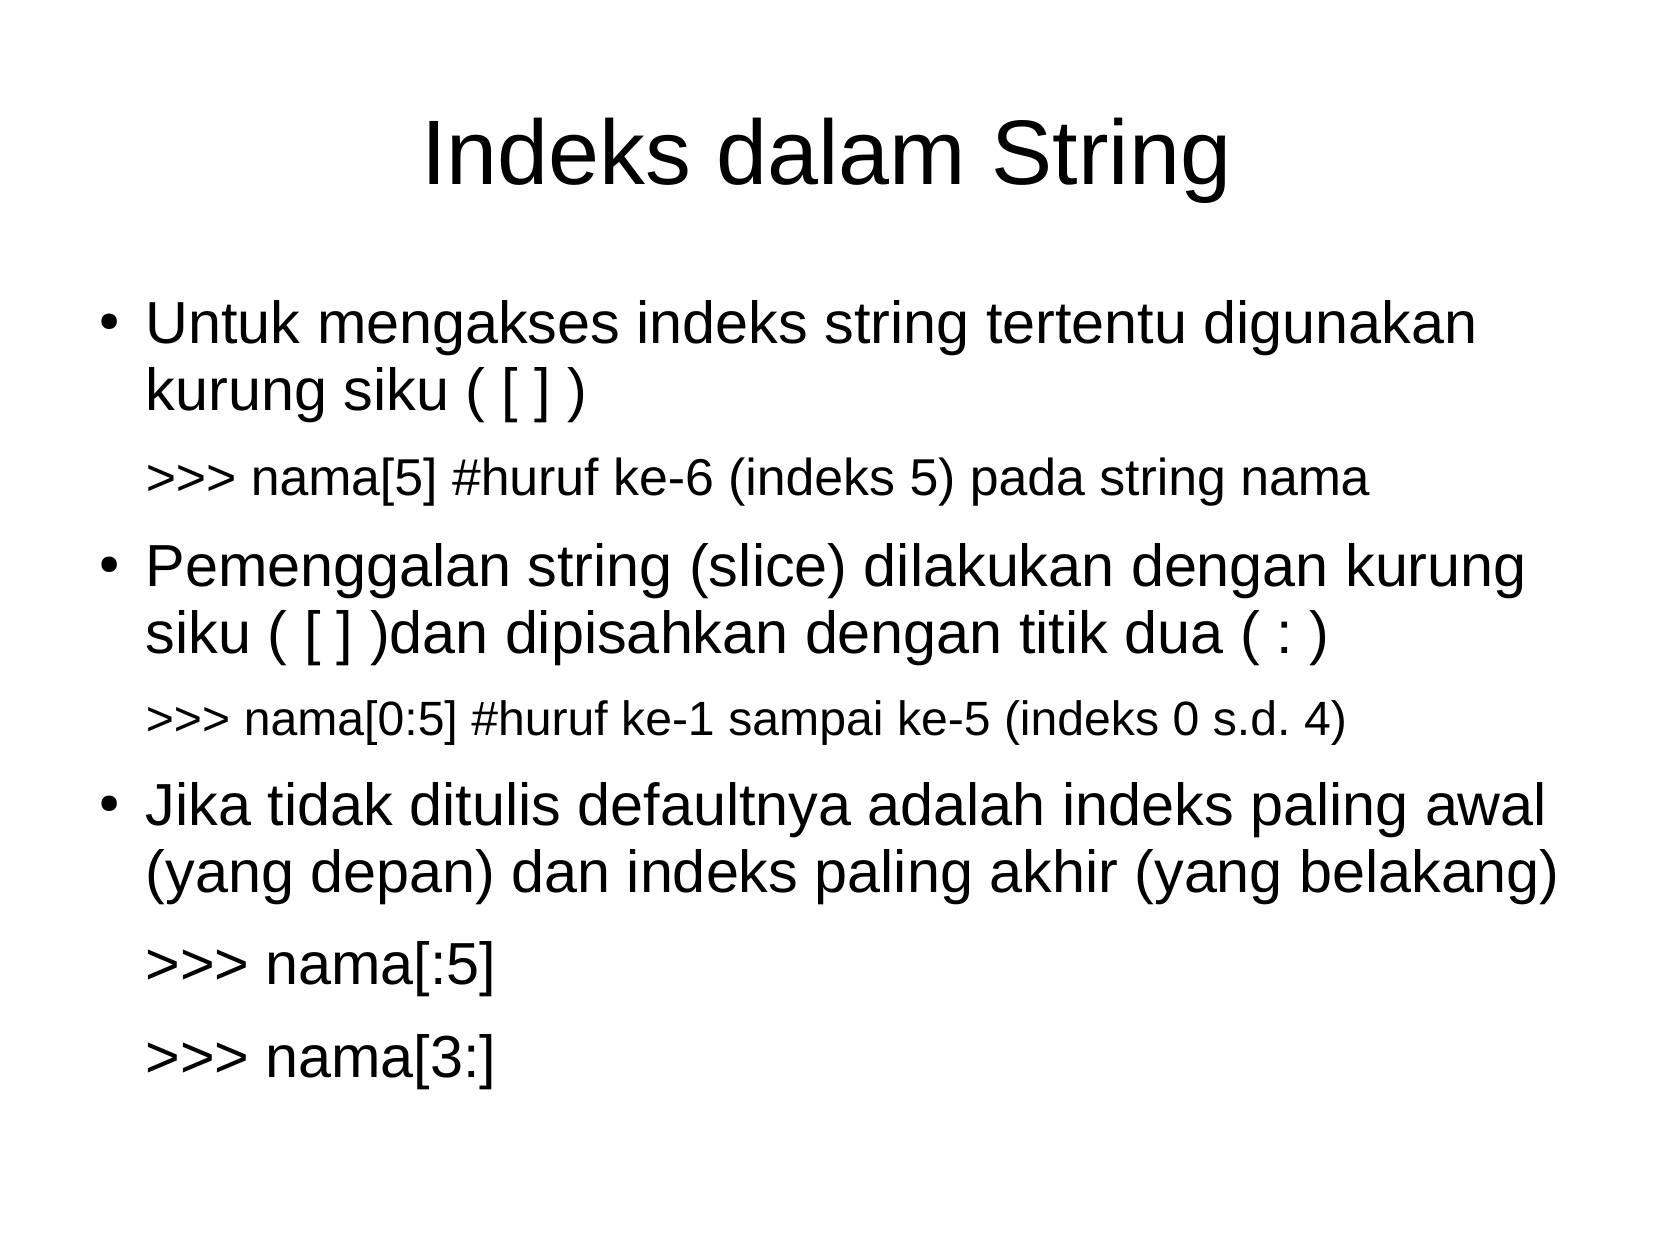

# Indeks dalam String
Untuk mengakses indeks string tertentu digunakan kurung siku ( [ ] )
>>> nama[5] #huruf ke-6 (indeks 5) pada string nama
Pemenggalan string (slice) dilakukan dengan kurung siku ( [ ] )dan dipisahkan dengan titik dua ( : )
>>> nama[0:5] #huruf ke-1 sampai ke-5 (indeks 0 s.d. 4)
Jika tidak ditulis defaultnya adalah indeks paling awal (yang depan) dan indeks paling akhir (yang belakang)
>>> nama[:5]
>>> nama[3:]